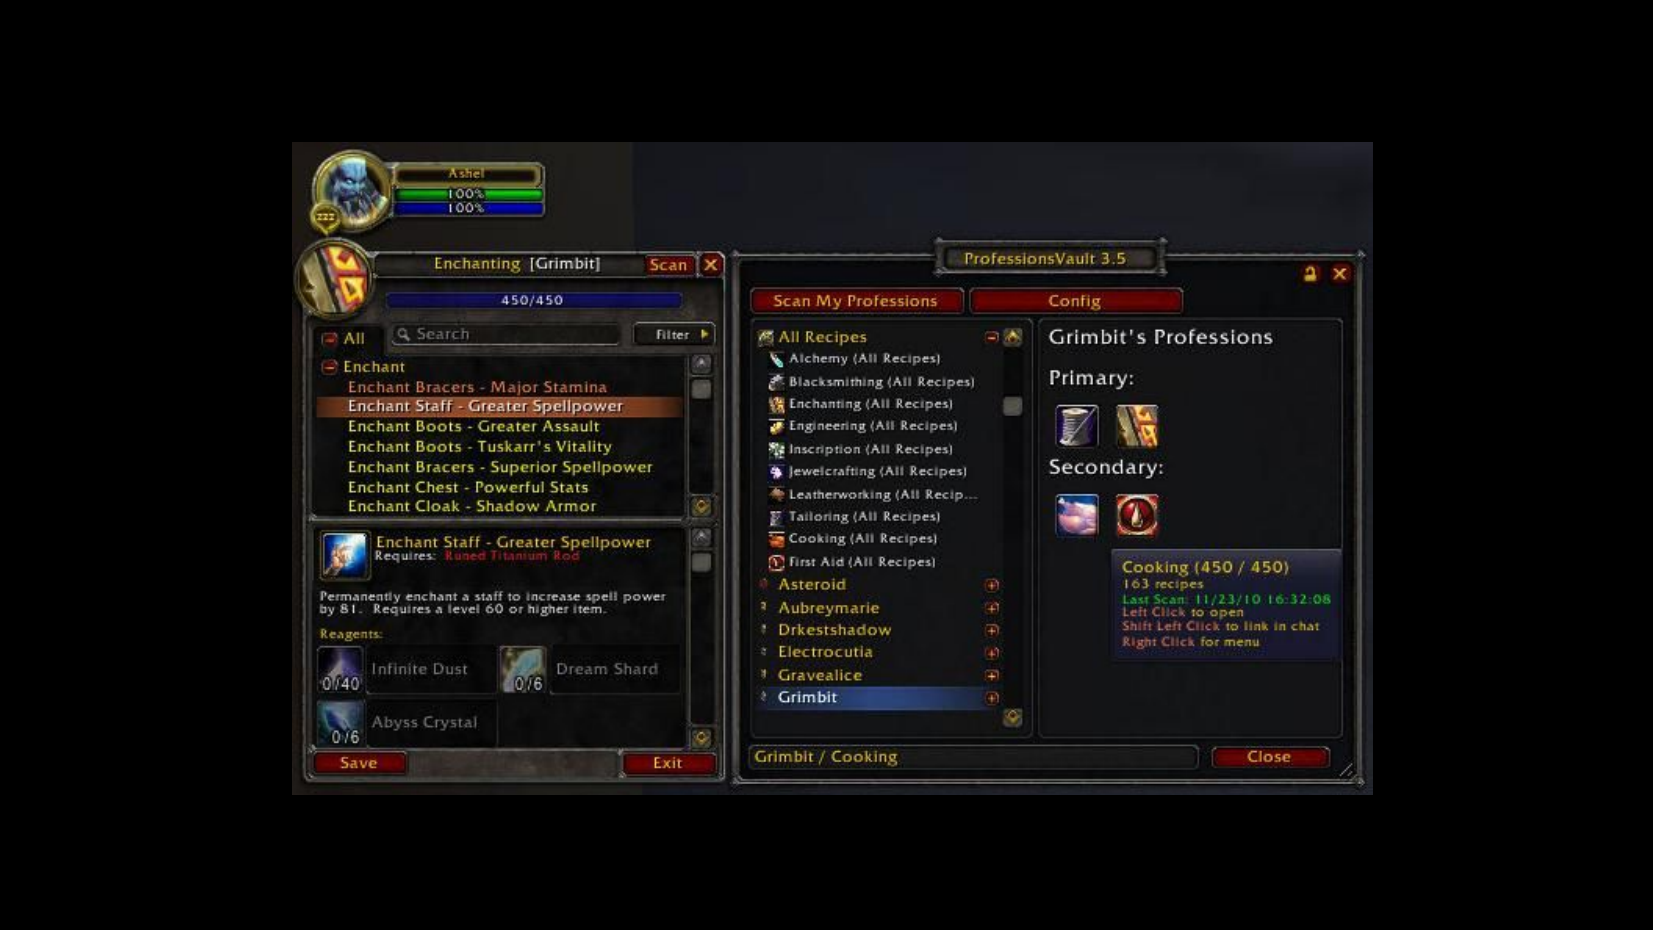

#
It’s ok to say No or I don’t have time